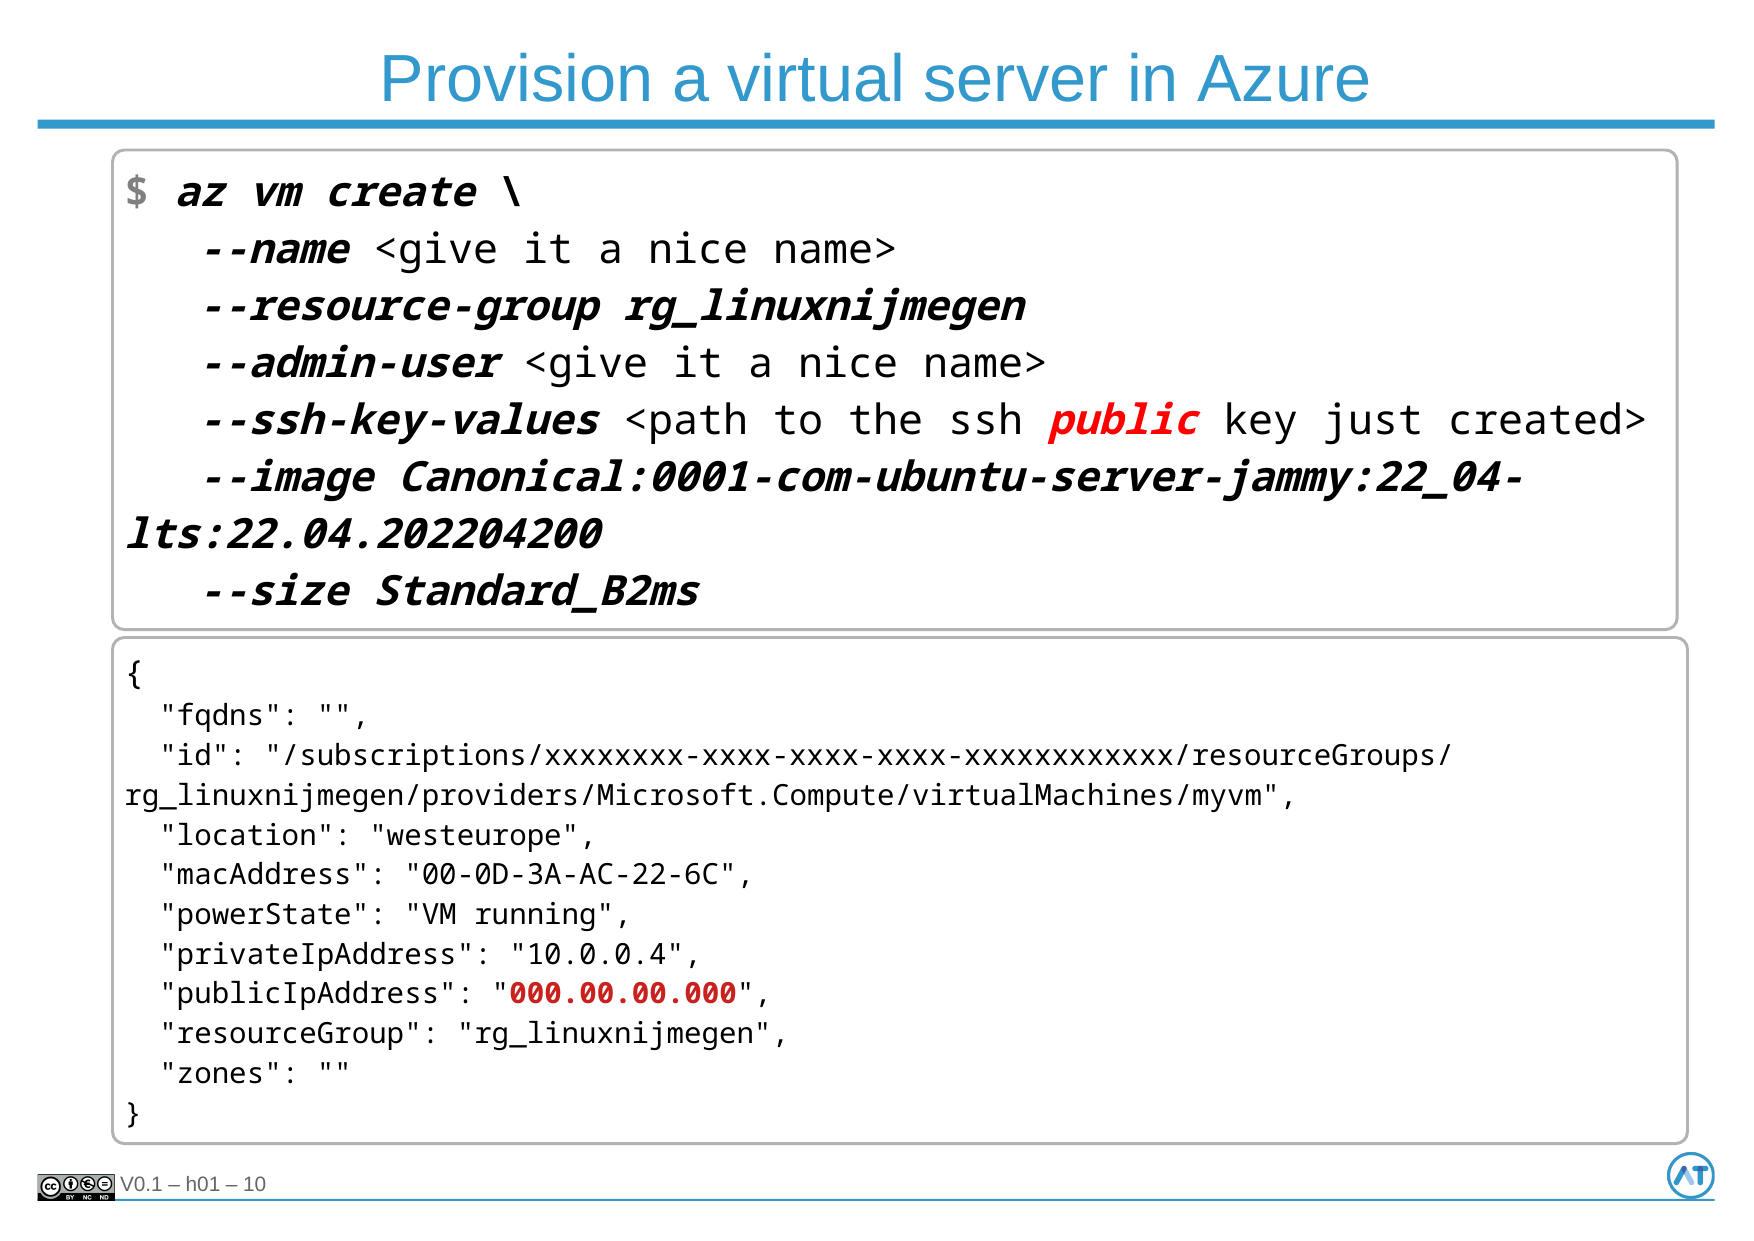

# Provision a virtual server in Azure
$ az vm create \
		--name <give it a nice name>
		--resource-group rg_linuxnijmegen
		--admin-user <give it a nice name>
		--ssh-key-values <path to the ssh public key just created>
		--image Canonical:0001-com-ubuntu-server-jammy:22_04-lts:22.04.202204200
		--size Standard_B2ms
{
 "fqdns": "",
 "id": "/subscriptions/xxxxxxxx-xxxx-xxxx-xxxx-xxxxxxxxxxxx/resourceGroups/rg_linuxnijmegen/providers/Microsoft.Compute/virtualMachines/myvm",
 "location": "westeurope",
 "macAddress": "00-0D-3A-AC-22-6C",
 "powerState": "VM running",
 "privateIpAddress": "10.0.0.4",
 "publicIpAddress": "000.00.00.000",
 "resourceGroup": "rg_linuxnijmegen",
 "zones": ""
}